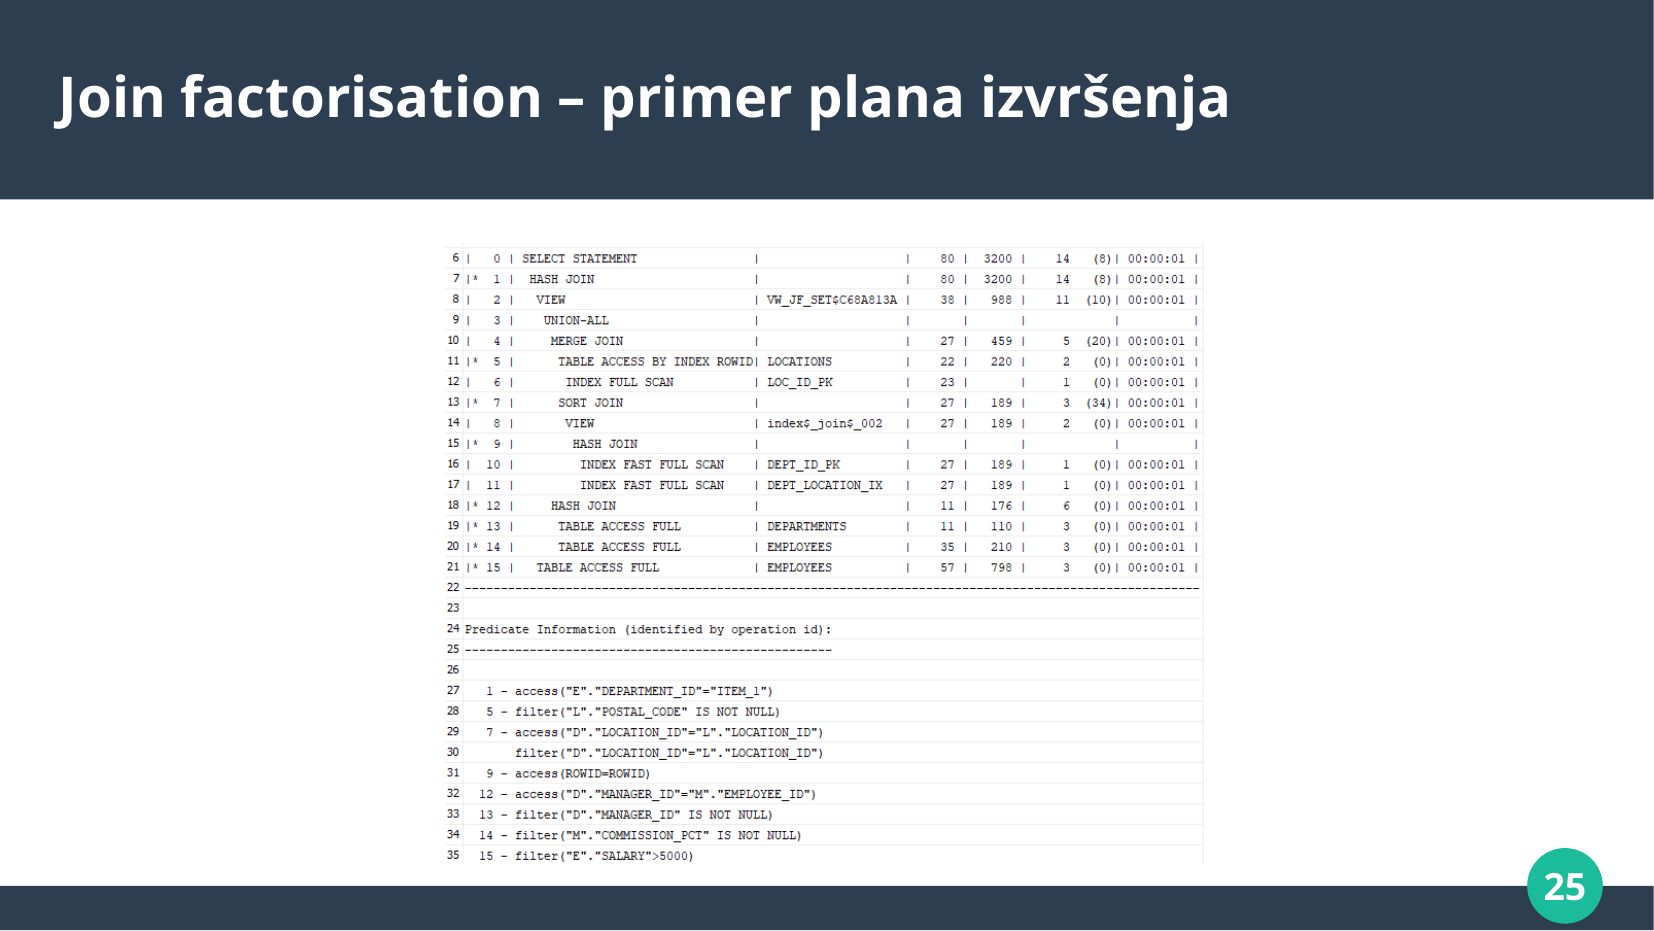

# Join factorisation – primer plana izvršenja